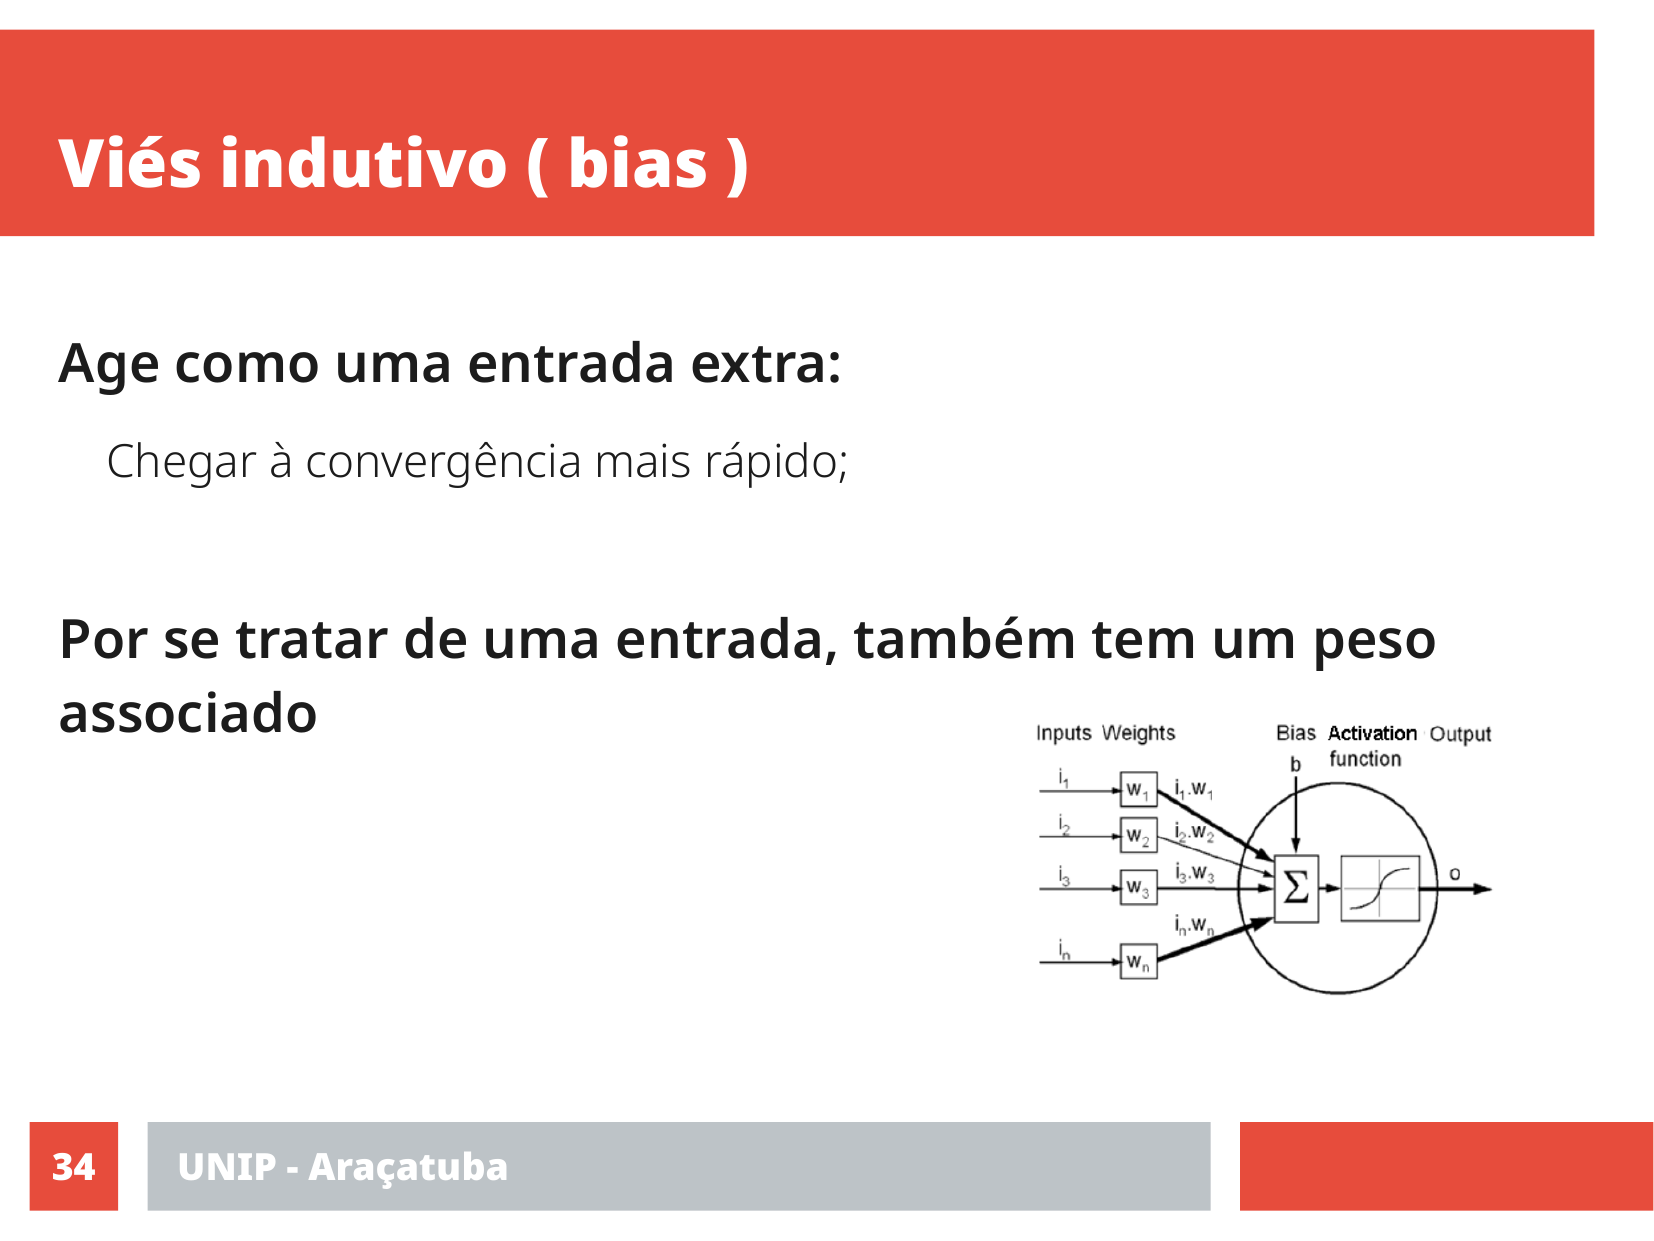

# Viés indutivo ( bias )
Age como uma entrada extra:
Chegar à convergência mais rápido;
Por se tratar de uma entrada, também tem um peso associado
34
UNIP - Araçatuba